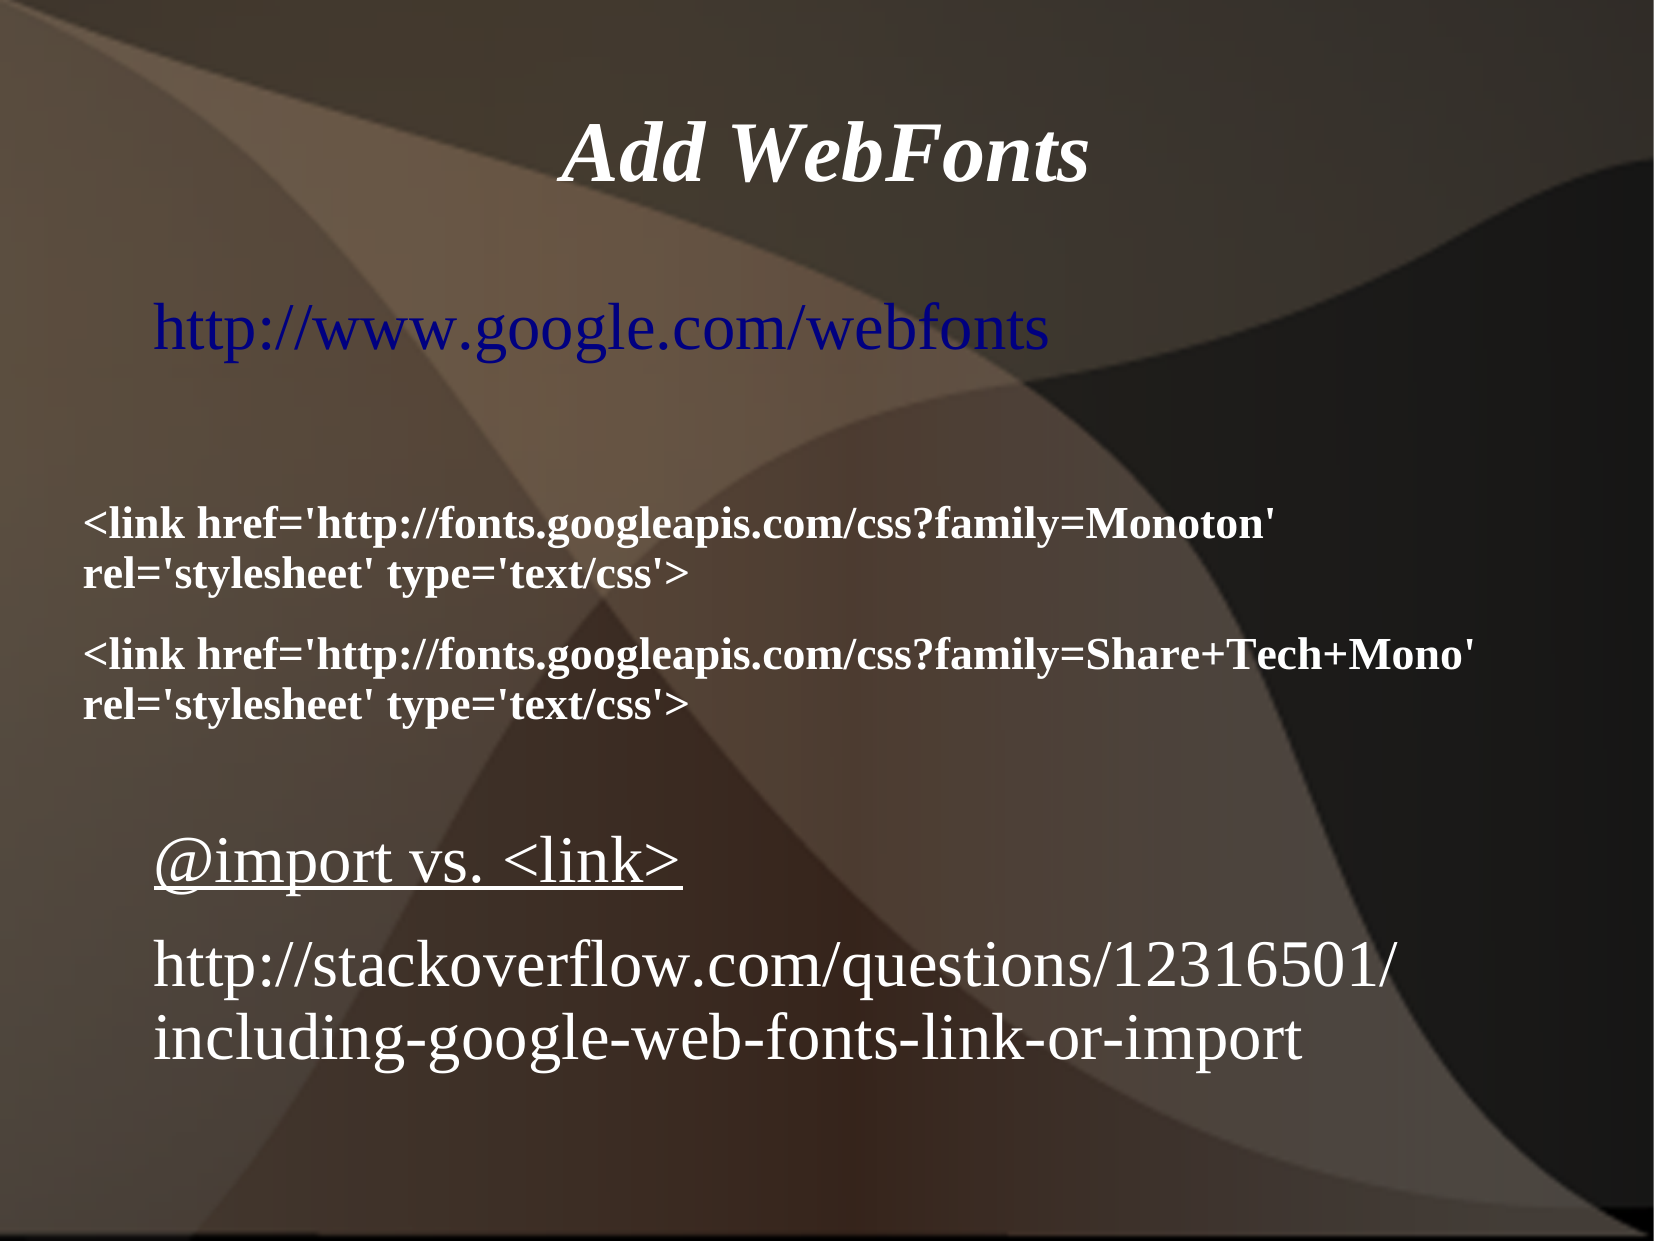

# Add WebFonts
http://www.google.com/webfonts
<link href='http://fonts.googleapis.com/css?family=Monoton' rel='stylesheet' type='text/css'>
<link href='http://fonts.googleapis.com/css?family=Share+Tech+Mono' rel='stylesheet' type='text/css'>
@import vs. <link>
http://stackoverflow.com/questions/12316501/including-google-web-fonts-link-or-import